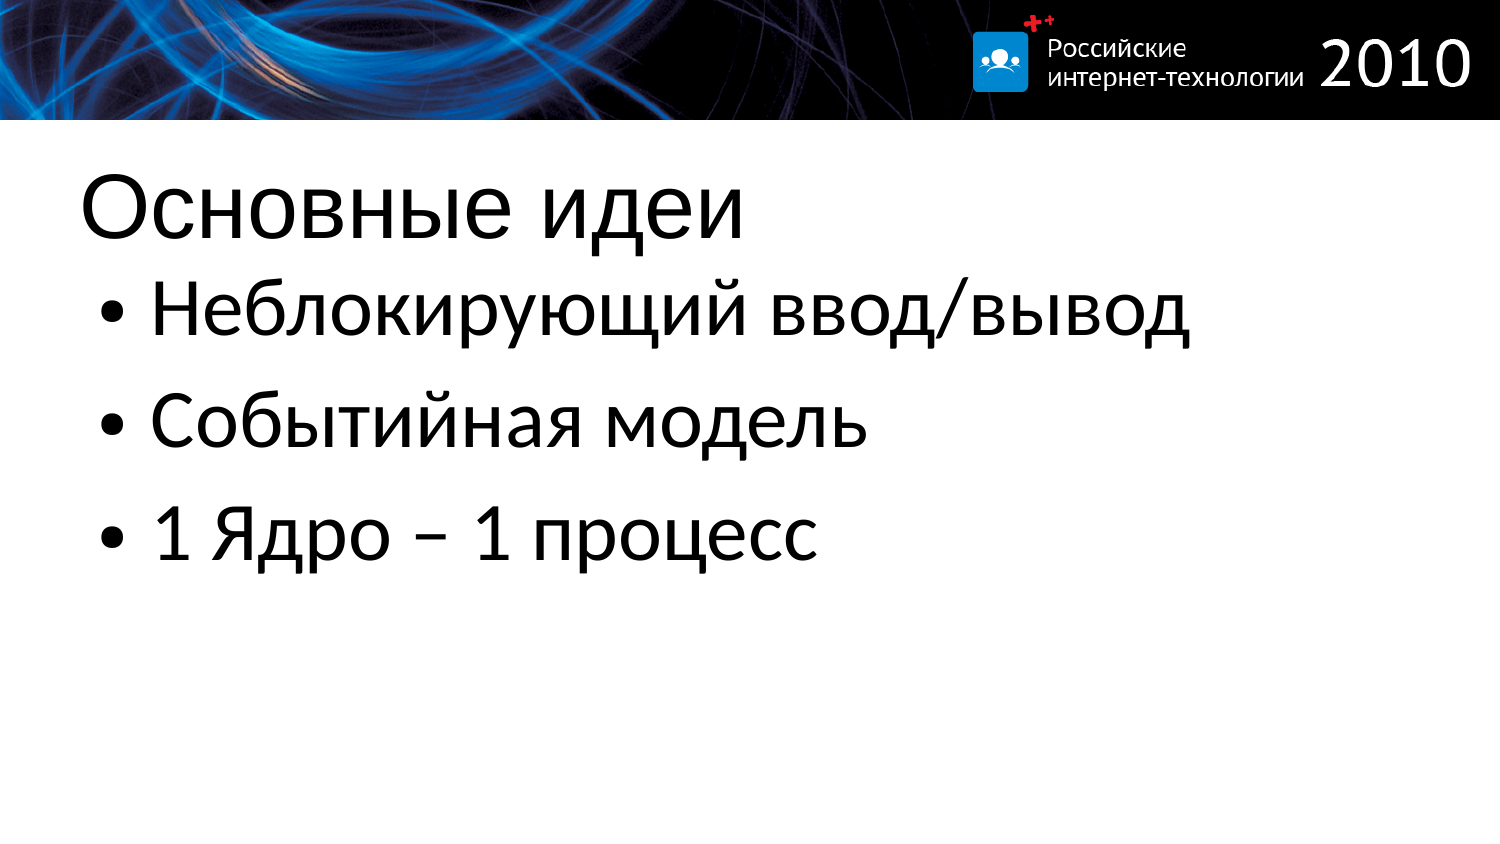

# Основные идеи
Неблокирующий ввод/вывод
Событийная модель
1 Ядро – 1 процесс